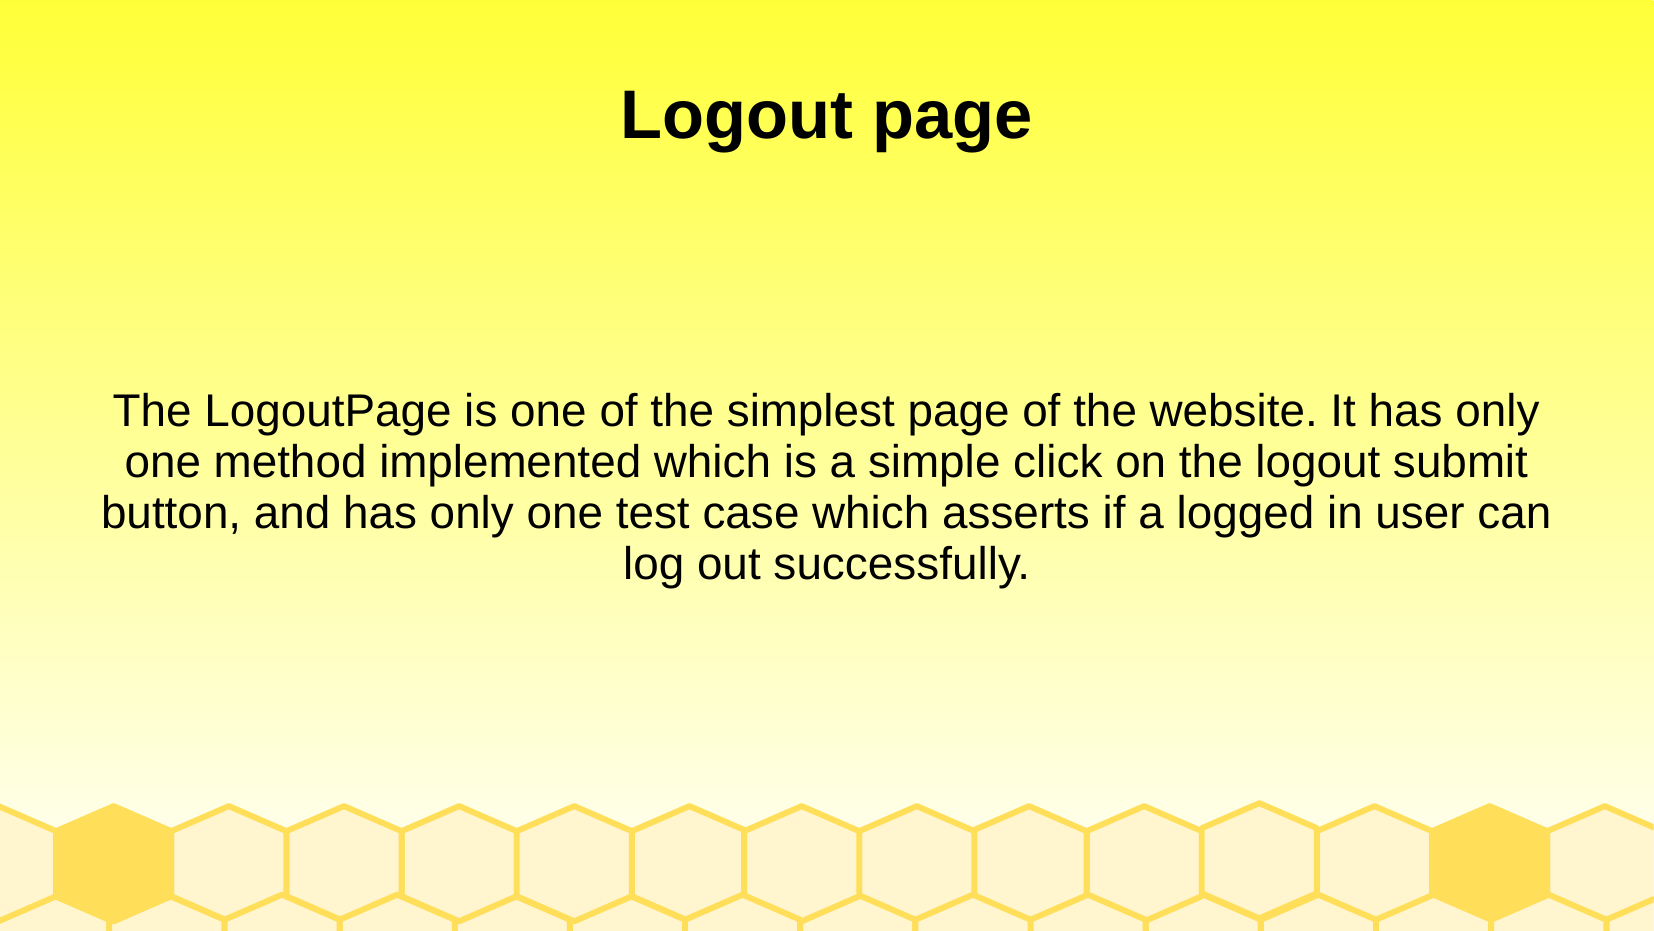

# Logout page
The LogoutPage is one of the simplest page of the website. It has only one method implemented which is a simple click on the logout submit button, and has only one test case which asserts if a logged in user can log out successfully.